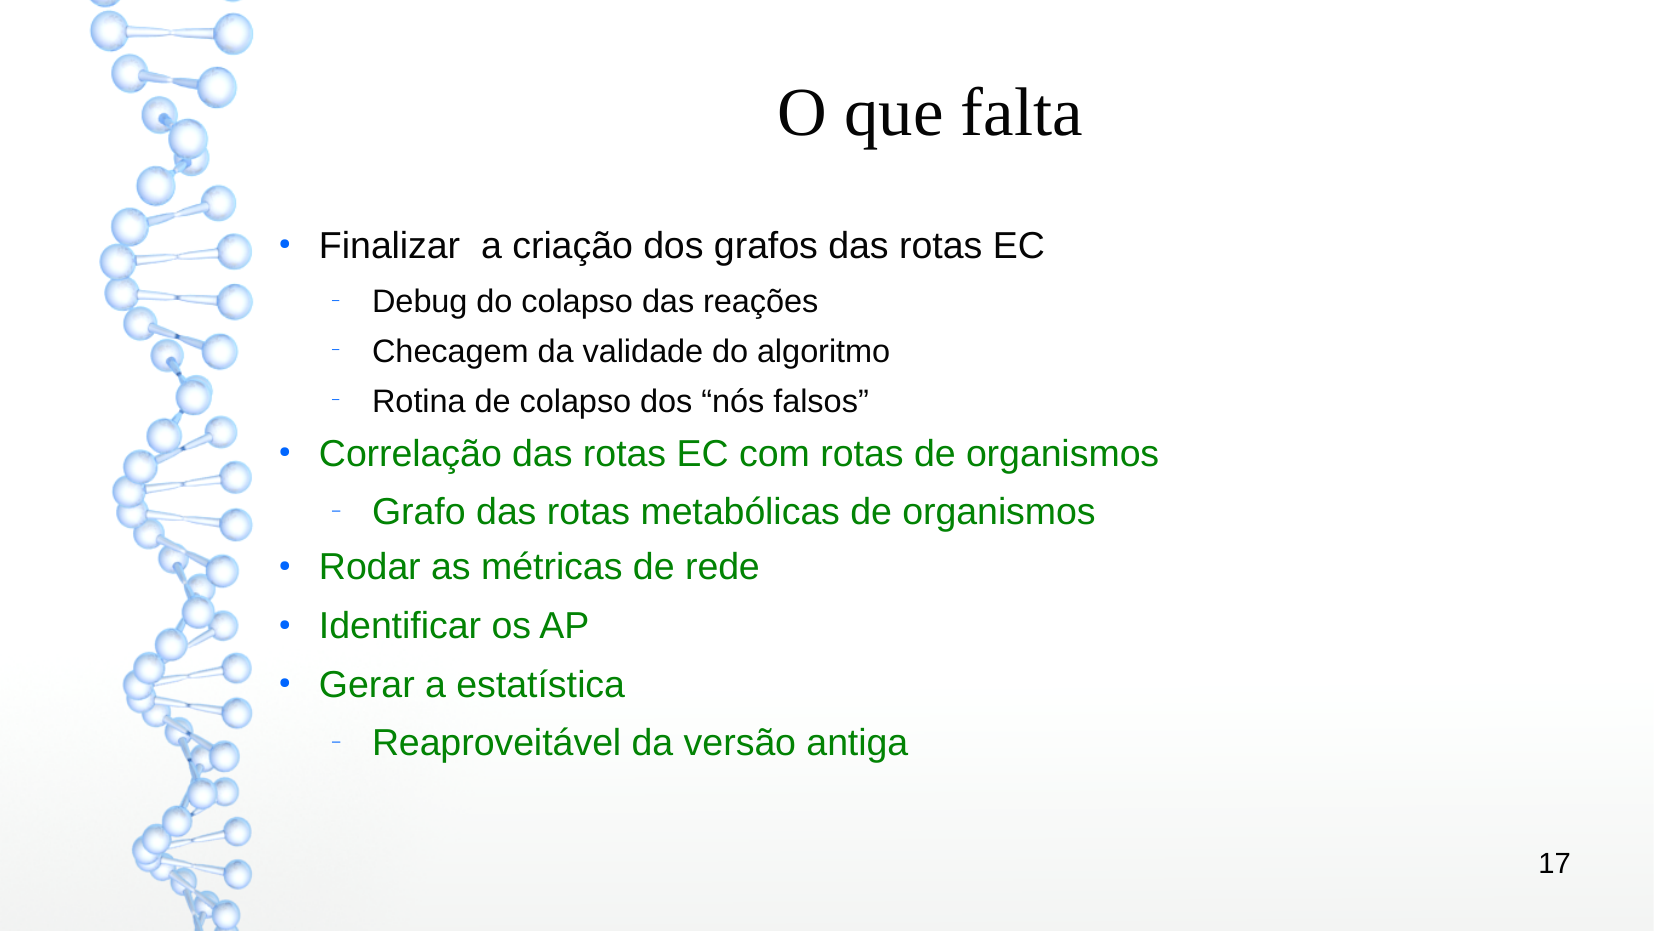

# O que falta
Finalizar a criação dos grafos das rotas EC
Debug do colapso das reações
Checagem da validade do algoritmo
Rotina de colapso dos “nós falsos”
Correlação das rotas EC com rotas de organismos
Grafo das rotas metabólicas de organismos
Rodar as métricas de rede
Identificar os AP
Gerar a estatística
Reaproveitável da versão antiga
17